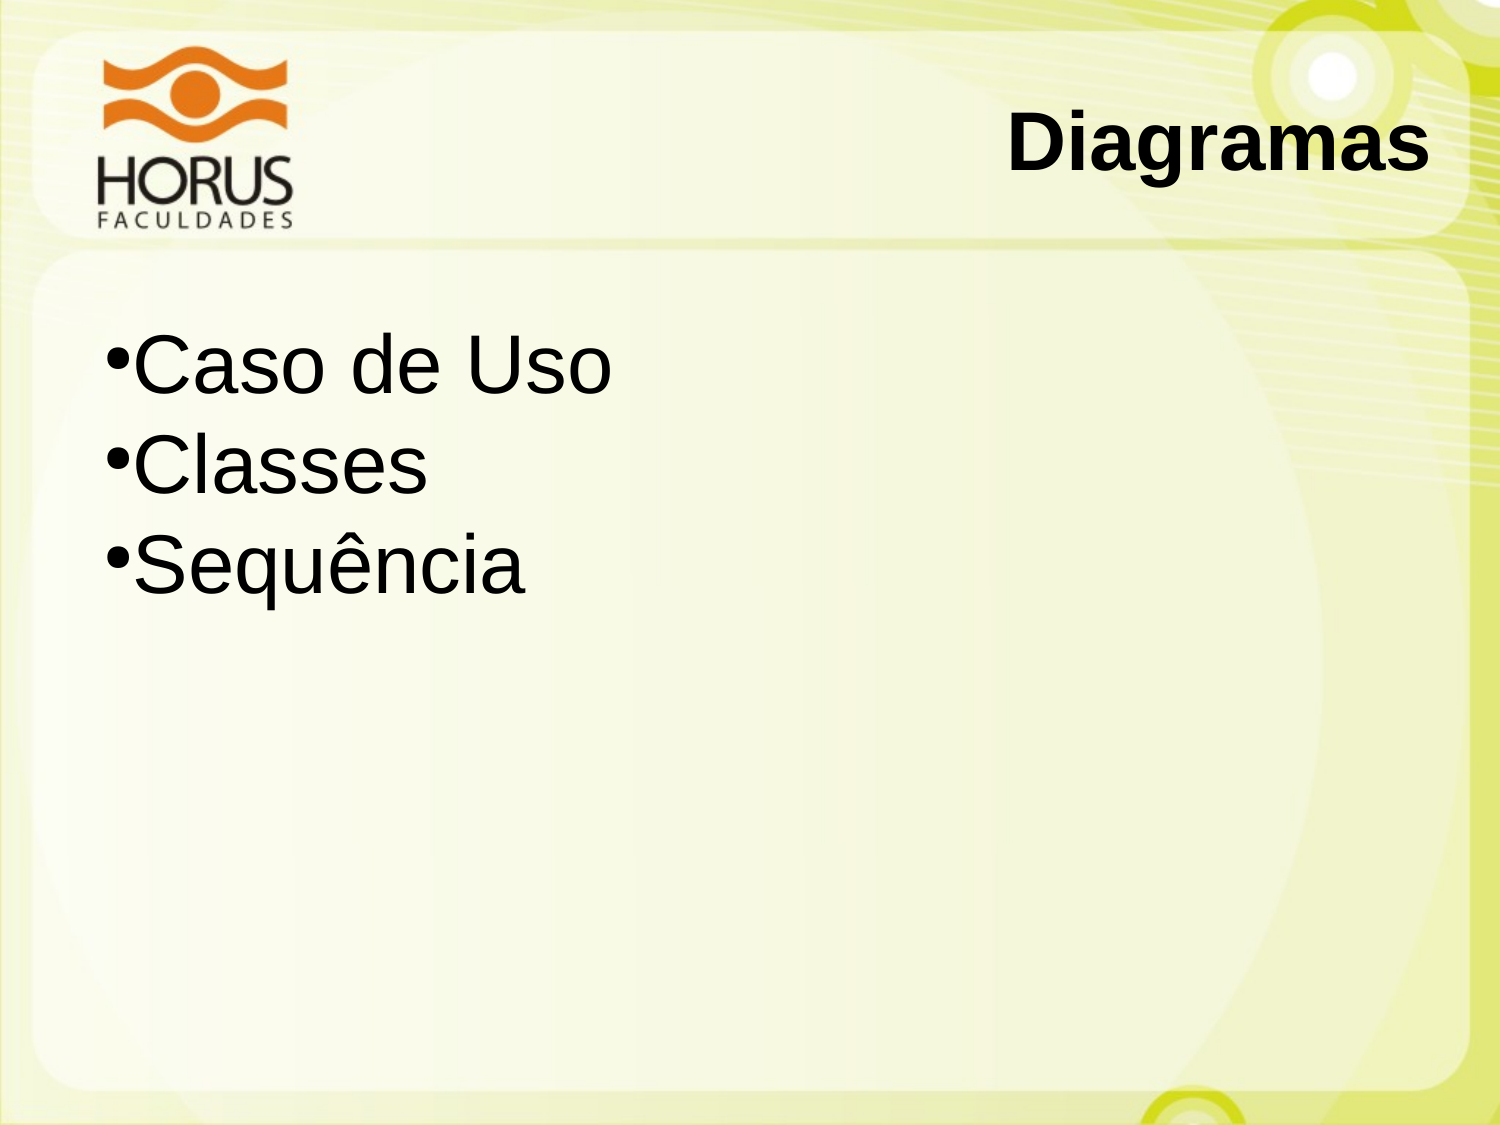

# Diagramas
Caso de Uso
Classes
Sequência